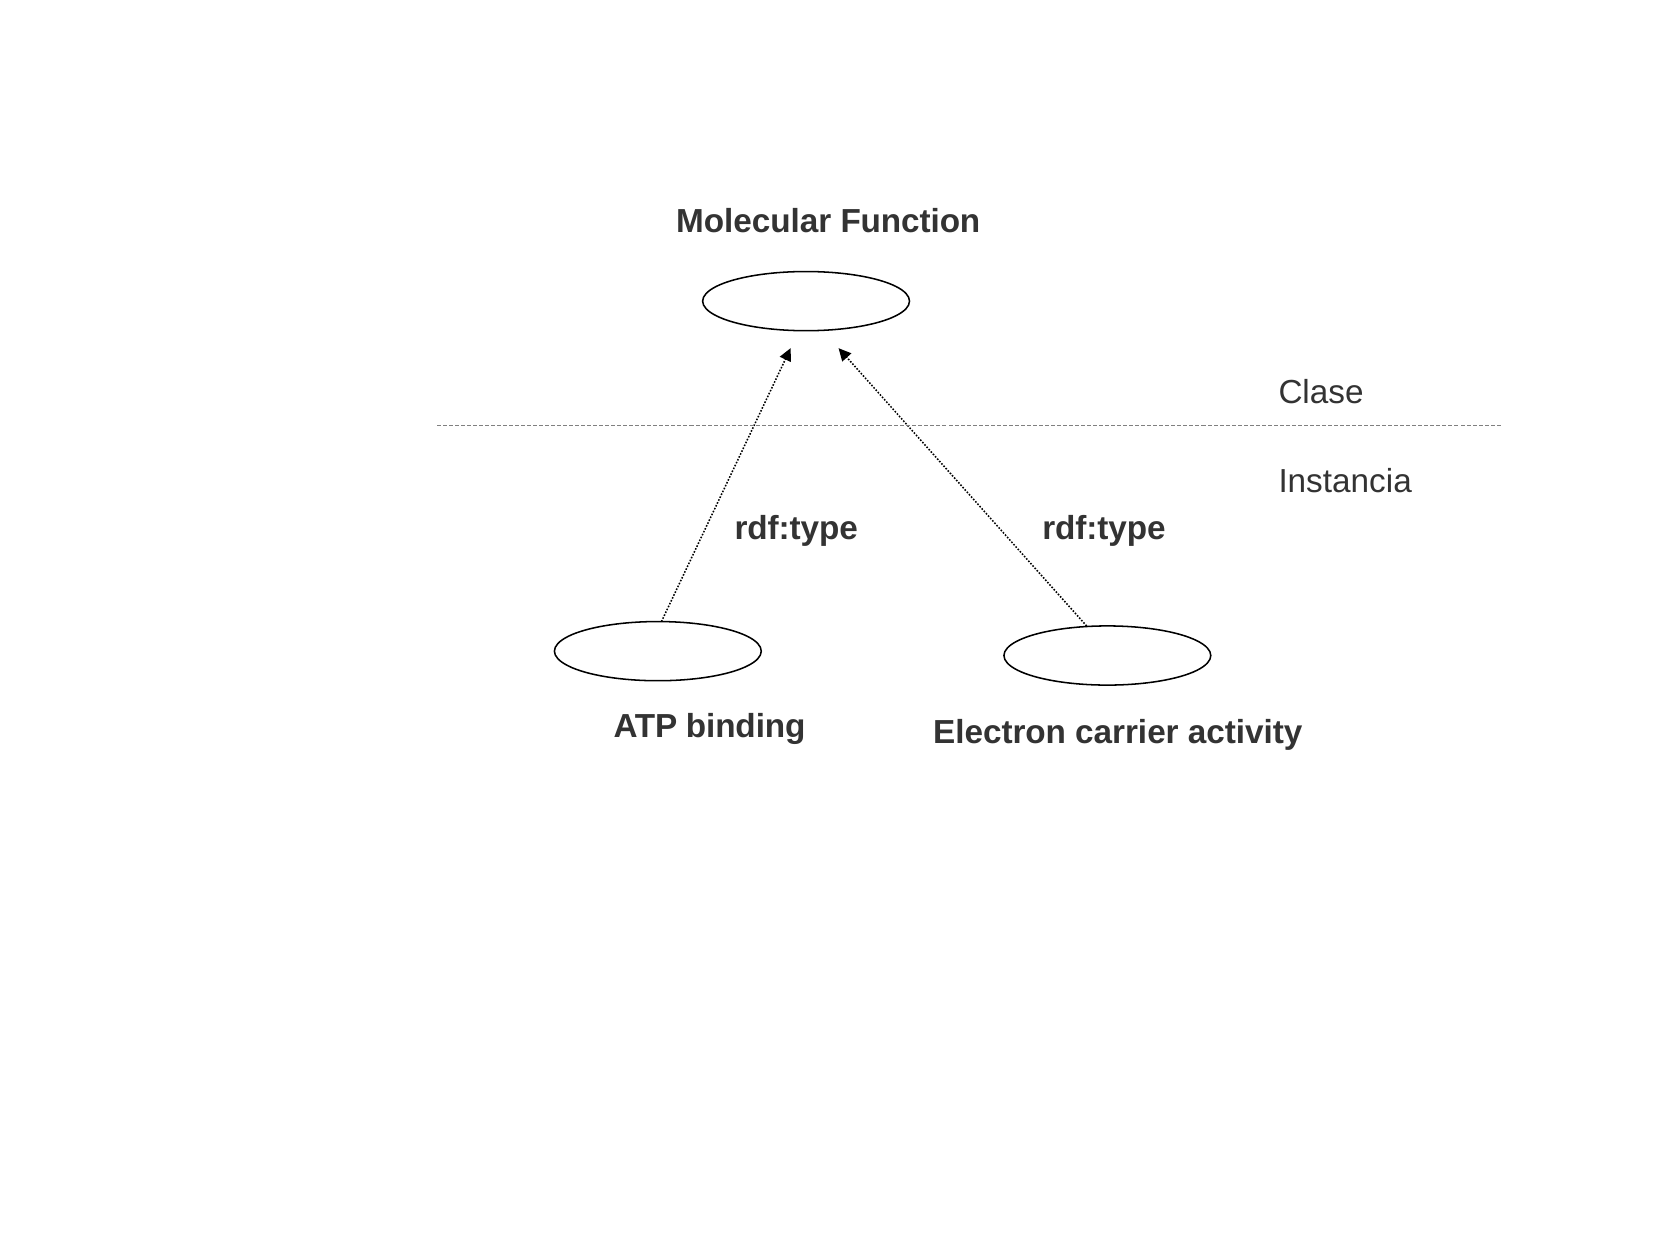

Molecular Function
Clase
Instancia
rdf:type
rdf:type
ATP binding
Electron carrier activity